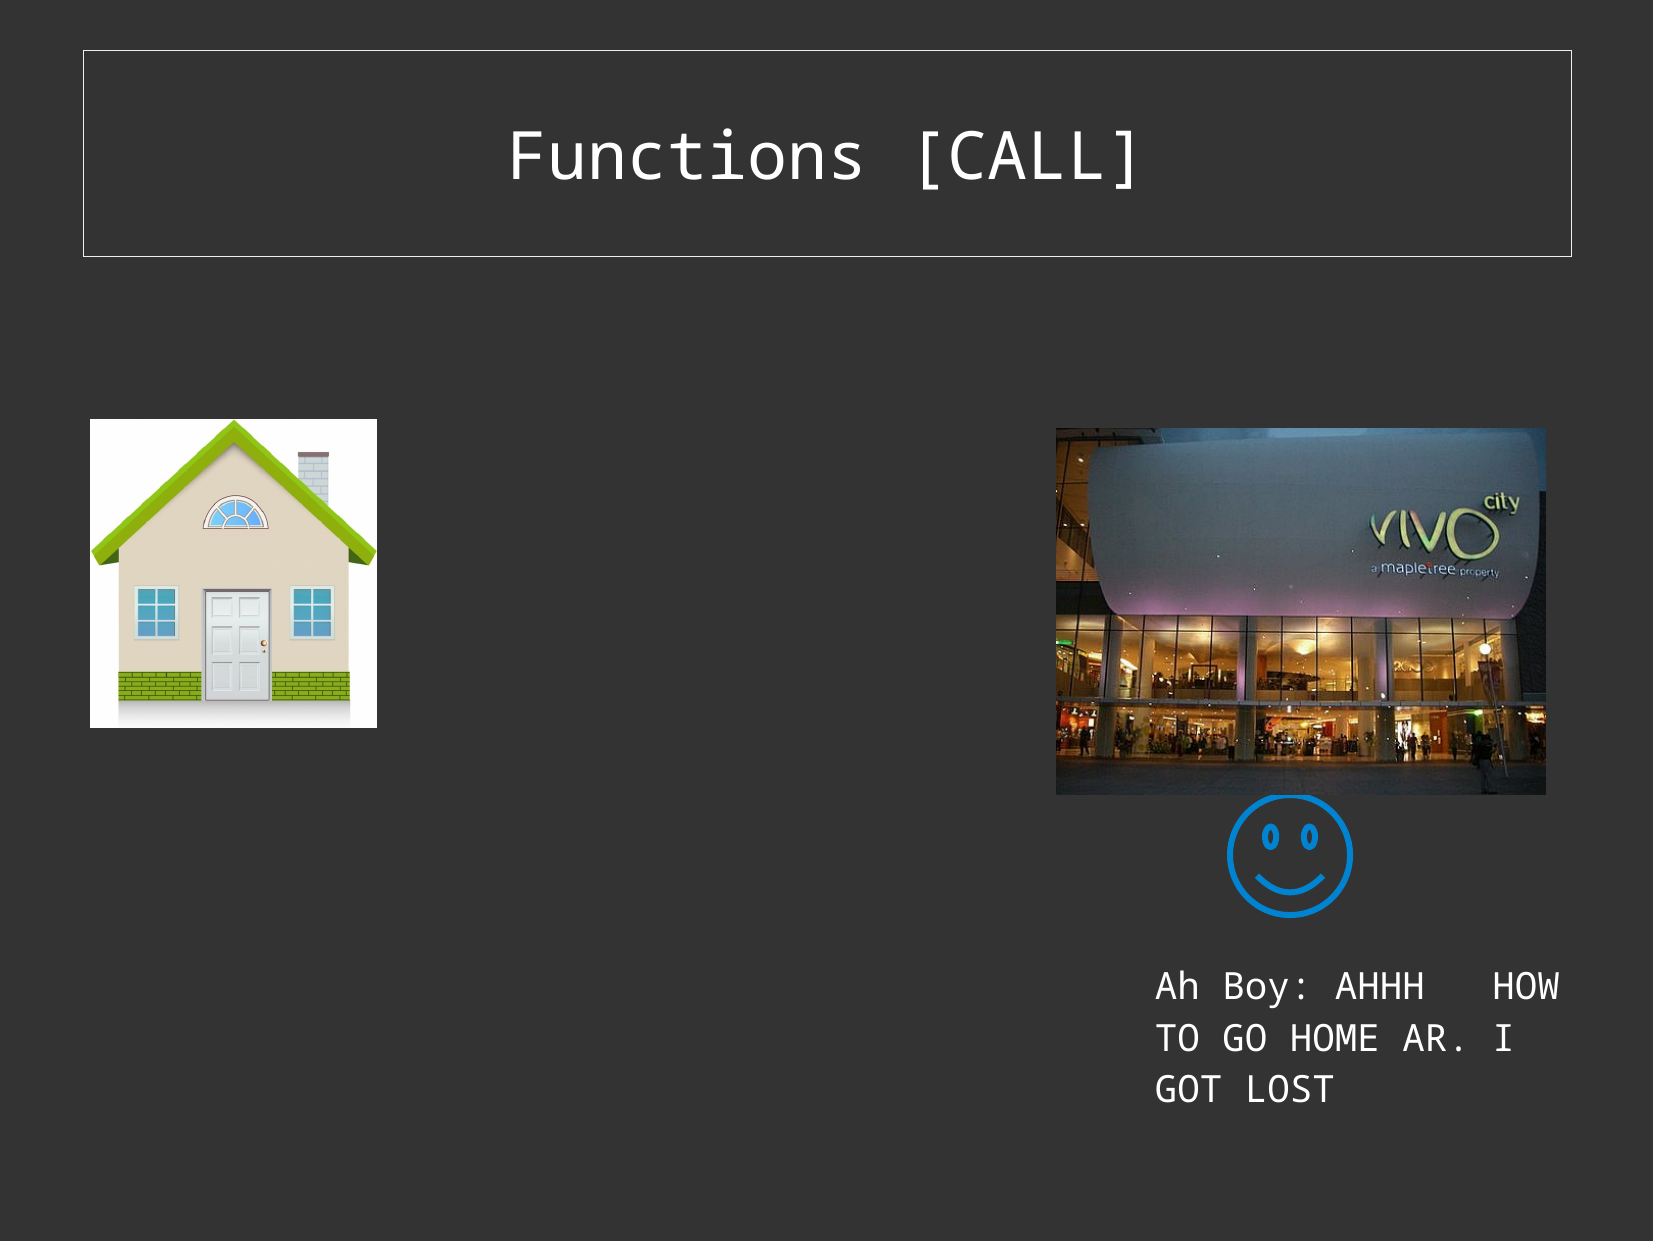

Functions [CALL]
Ah Boy: AHHH HOW TO GO HOME AR. I GOT LOST